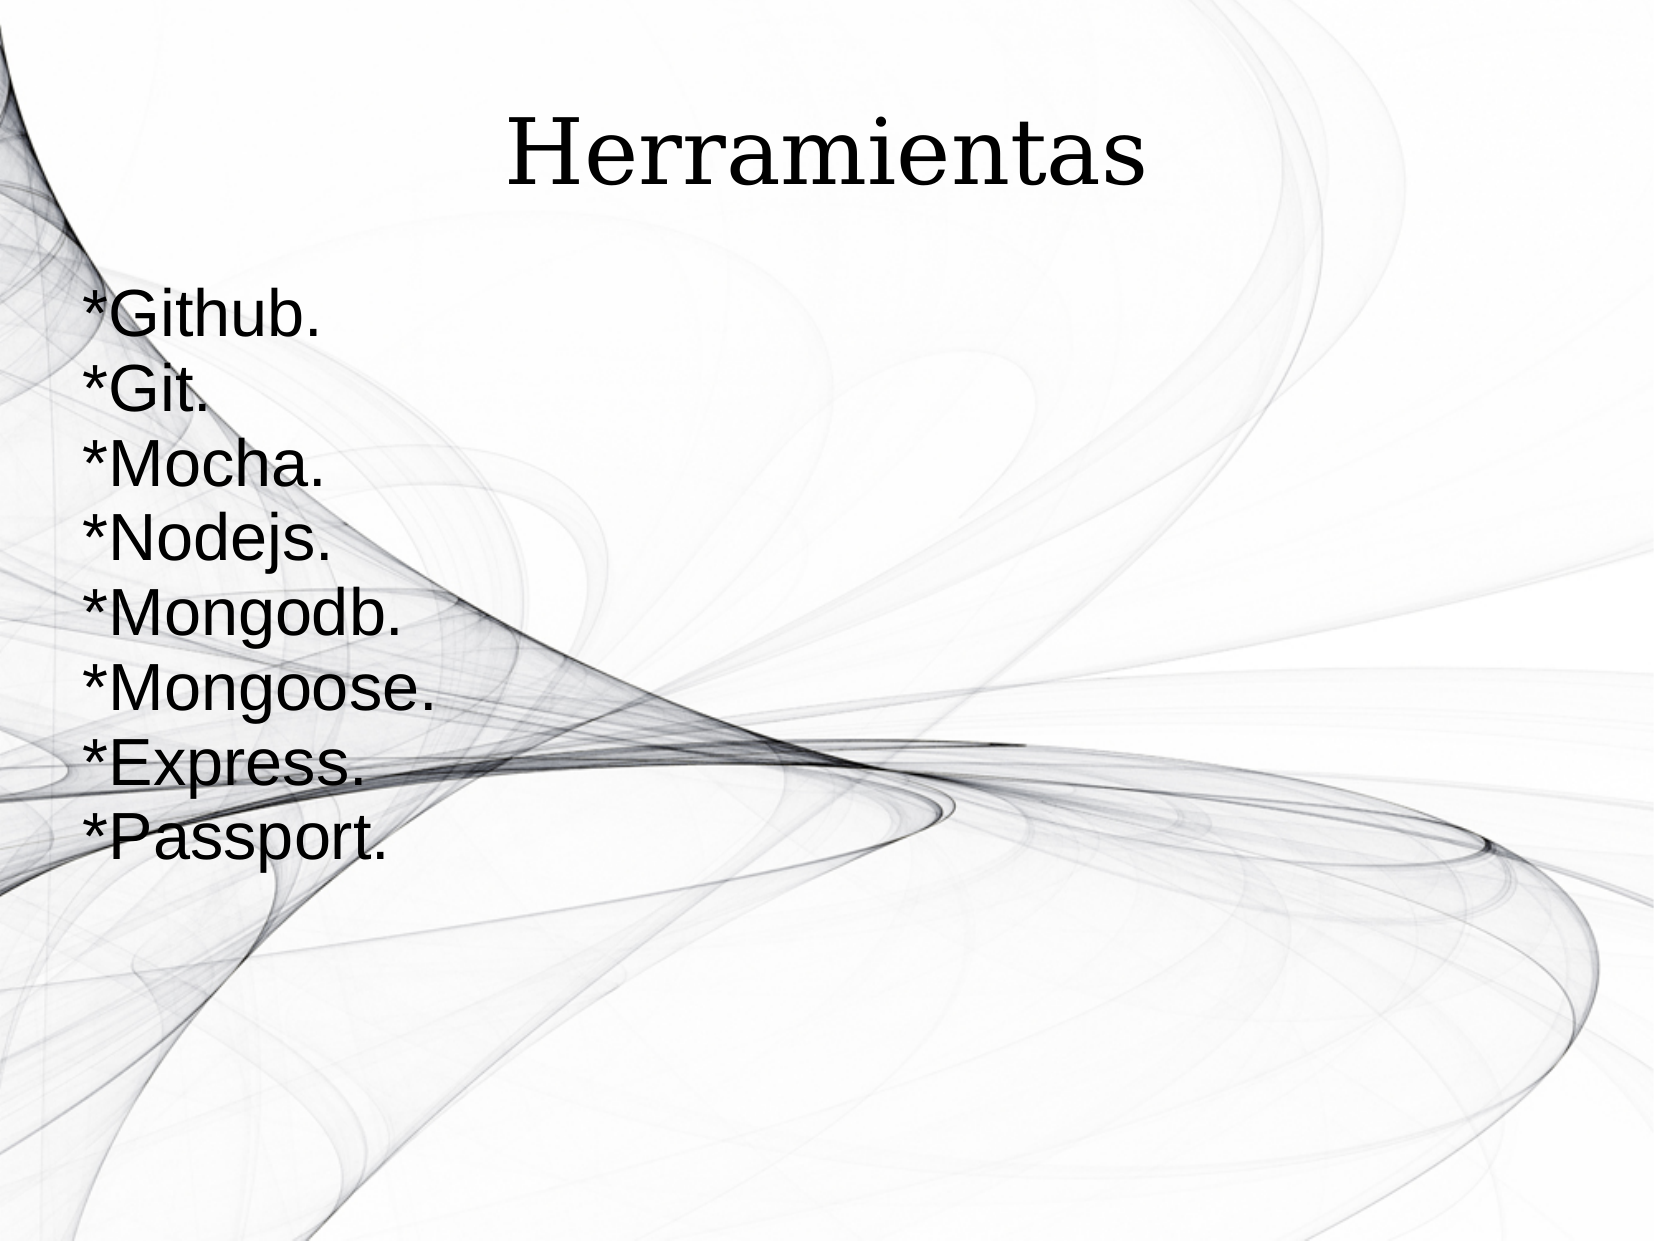

# Herramientas
*Github.
*Git.
*Mocha.
*Nodejs.
*Mongodb.
*Mongoose.
*Express.
*Passport.